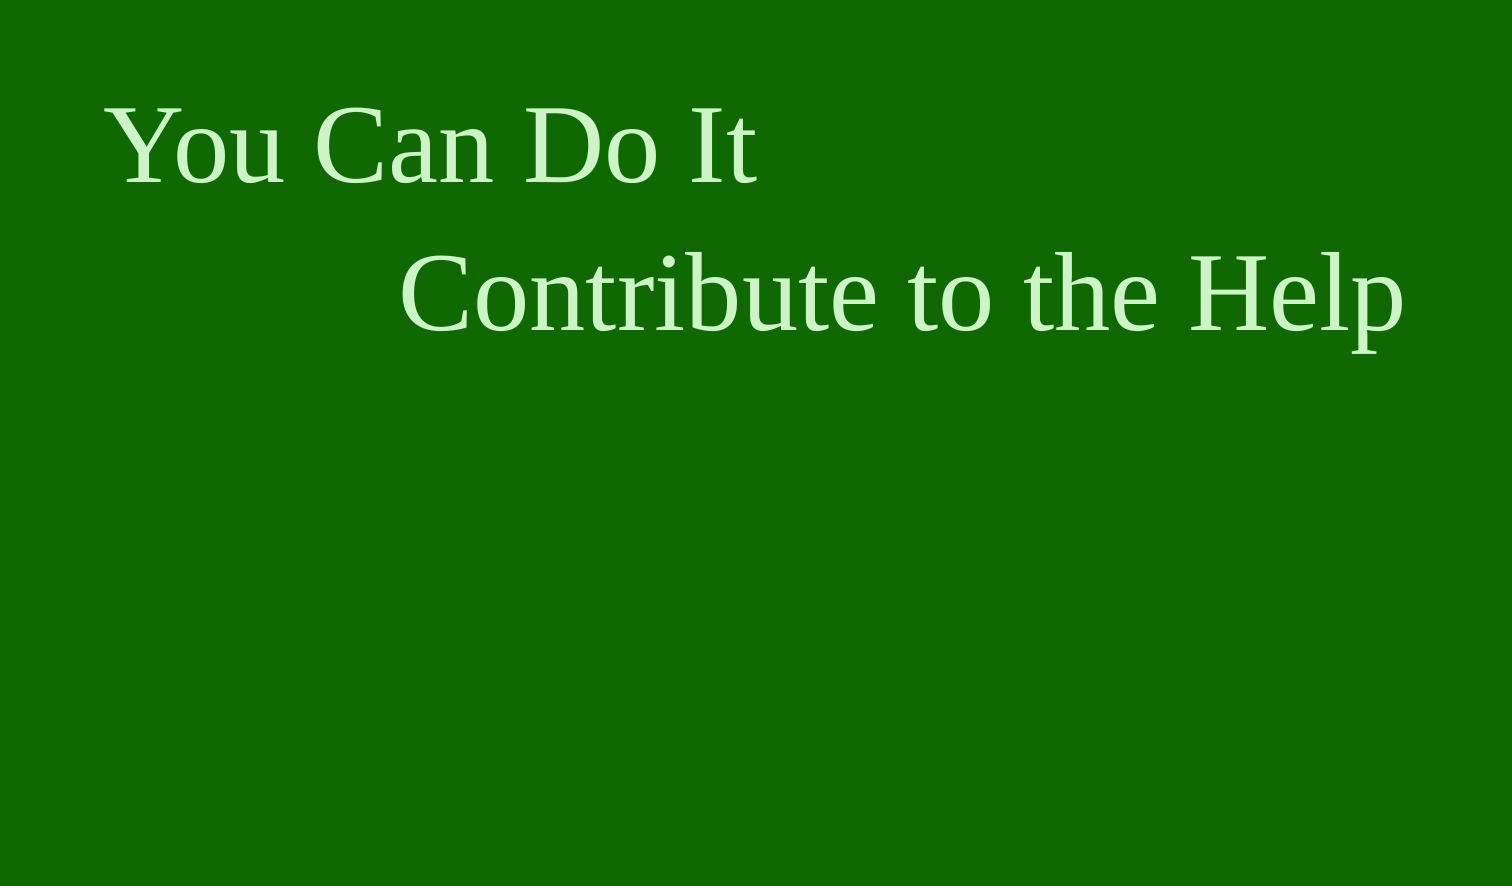

# You Can Do It
	Contribute to the Help